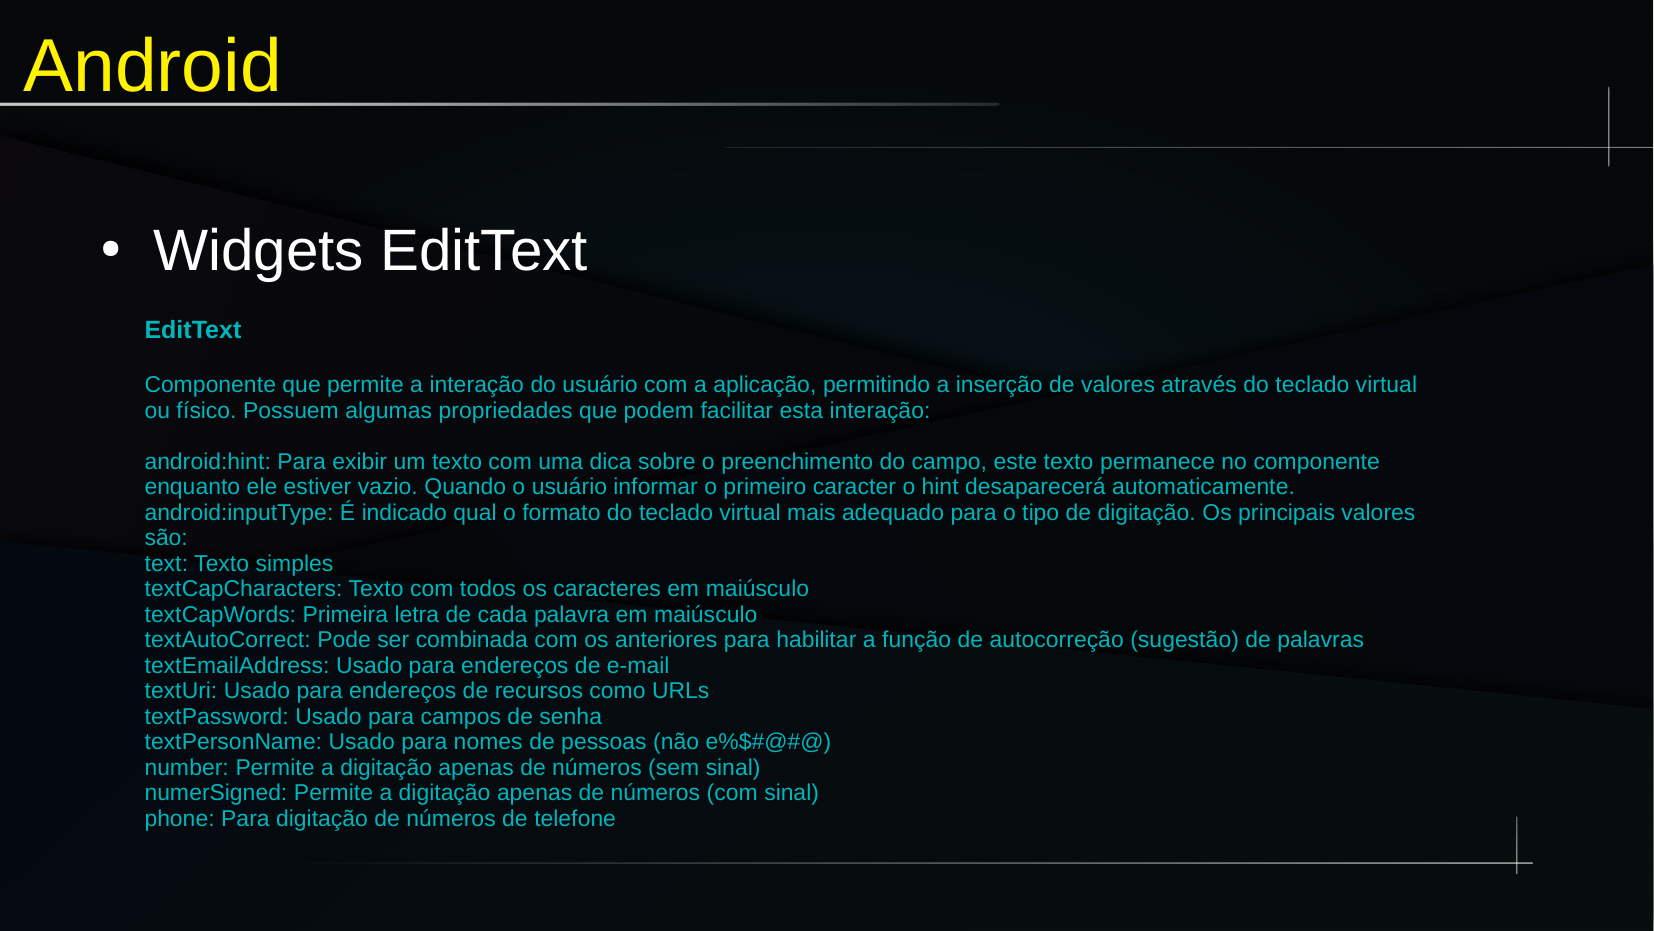

# Android
Widgets EditText
EditText
Componente que permite a interação do usuário com a aplicação, permitindo a inserção de valores através do teclado virtual ou físico. Possuem algumas propriedades que podem facilitar esta interação:
android:hint: Para exibir um texto com uma dica sobre o preenchimento do campo, este texto permanece no componente enquanto ele estiver vazio. Quando o usuário informar o primeiro caracter o hint desaparecerá automaticamente.
android:inputType: É indicado qual o formato do teclado virtual mais adequado para o tipo de digitação. Os principais valores são:
text: Texto simples
textCapCharacters: Texto com todos os caracteres em maiúsculo
textCapWords: Primeira letra de cada palavra em maiúsculo
textAutoCorrect: Pode ser combinada com os anteriores para habilitar a função de autocorreção (sugestão) de palavras
textEmailAddress: Usado para endereços de e-mail
textUri: Usado para endereços de recursos como URLs
textPassword: Usado para campos de senha
textPersonName: Usado para nomes de pessoas (não e%$#@#@)
number: Permite a digitação apenas de números (sem sinal)
numerSigned: Permite a digitação apenas de números (com sinal)
phone: Para digitação de números de telefone